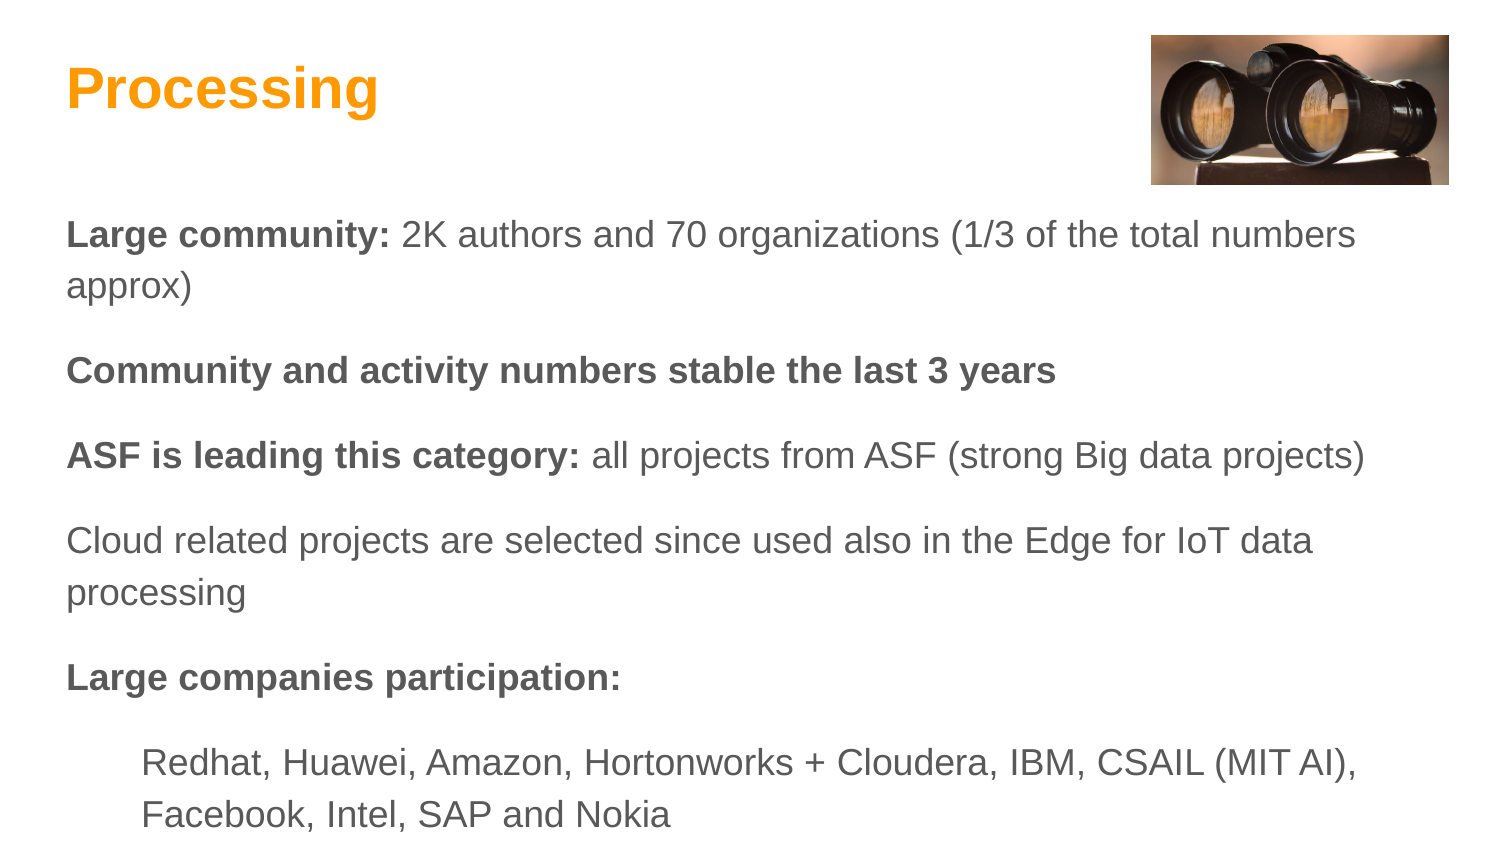

# Processing
Large community: 2K authors and 70 organizations (1/3 of the total numbers approx)
Community and activity numbers stable the last 3 years
ASF is leading this category: all projects from ASF (strong Big data projects)
Cloud related projects are selected since used also in the Edge for IoT data processing
Large companies participation:
Redhat, Huawei, Amazon, Hortonworks + Cloudera, IBM, CSAIL (MIT AI), Facebook, Intel, SAP and Nokia